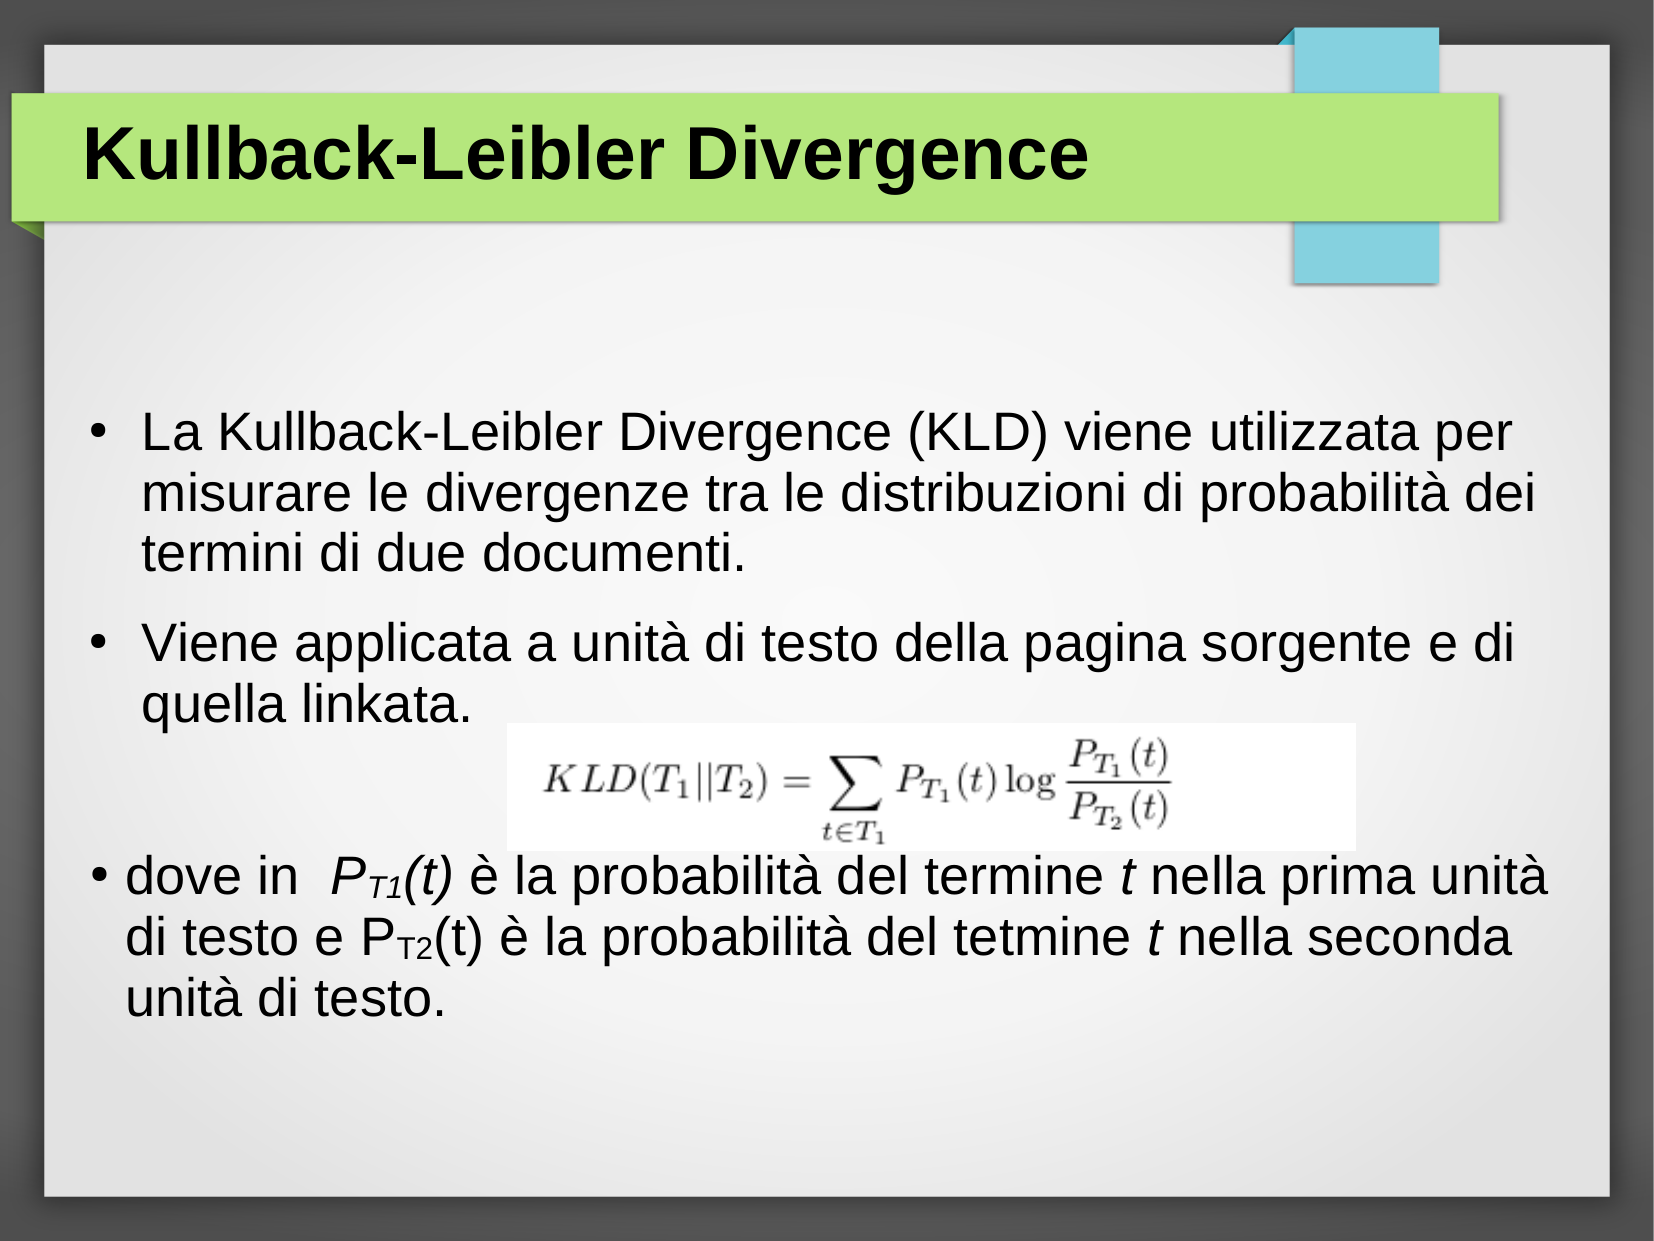

# Kullback-Leibler Divergence
La Kullback-Leibler Divergence (KLD) viene utilizzata per misurare le divergenze tra le distribuzioni di probabilità dei termini di due documenti.
Viene applicata a unità di testo della pagina sorgente e di quella linkata.
dove in PT1(t) è la probabilità del termine t nella prima unità di testo e PT2(t) è la probabilità del tetmine t nella seconda unità di testo.